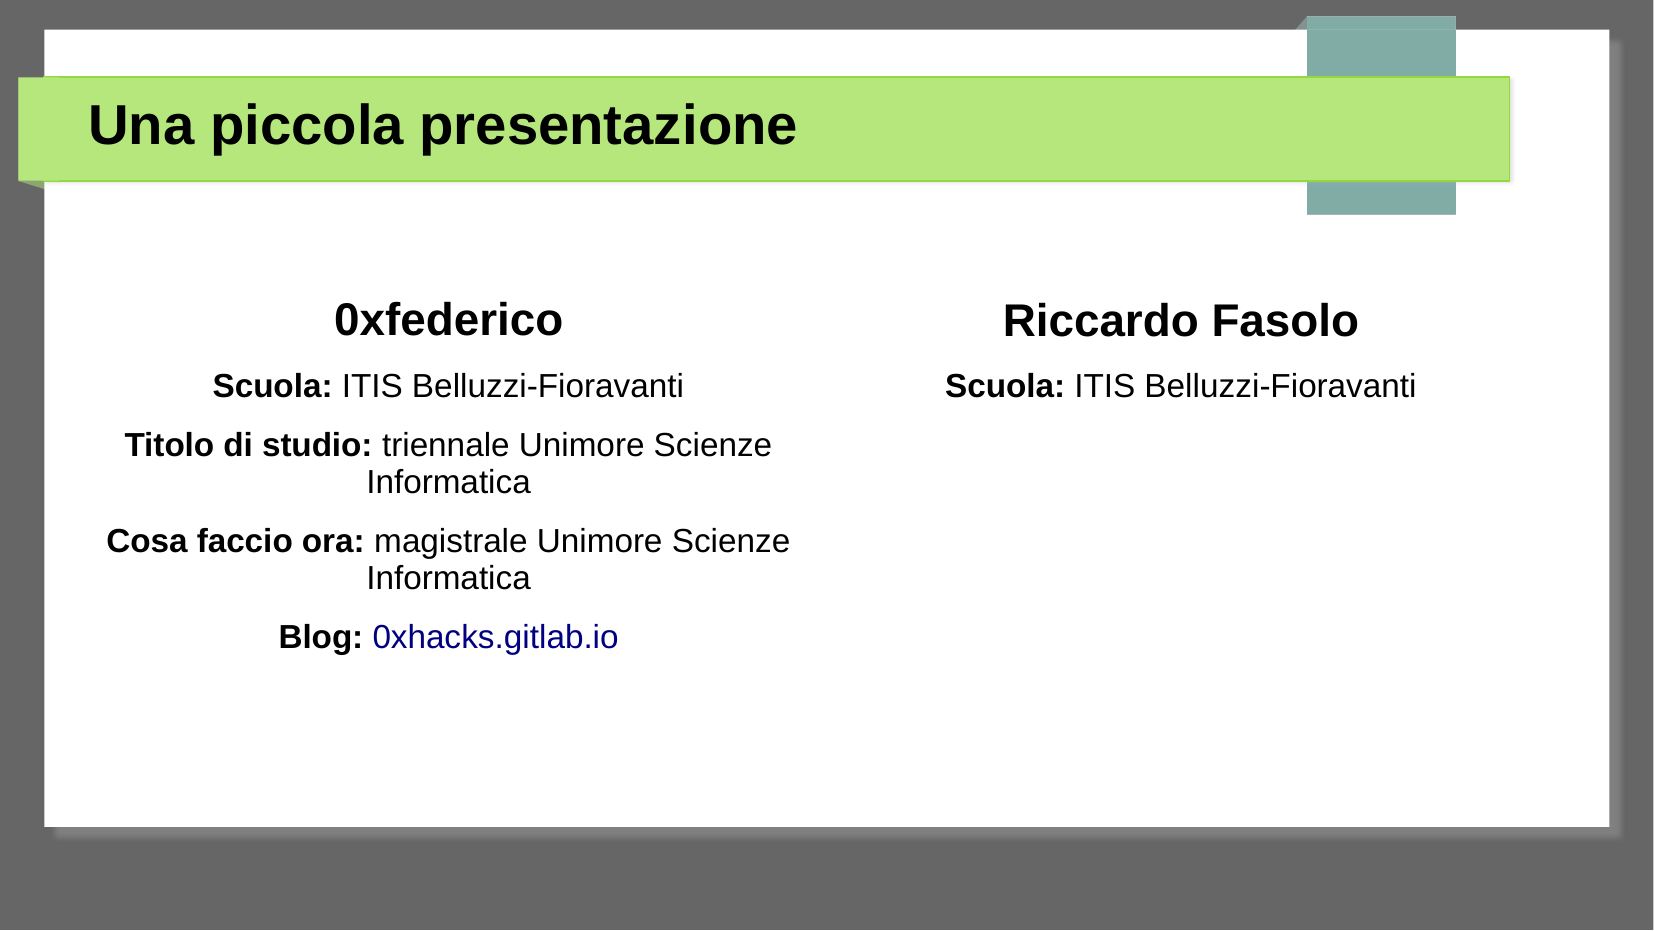

# Una piccola presentazione
0xfederico
Scuola: ITIS Belluzzi-Fioravanti
Titolo di studio: triennale Unimore Scienze Informatica
Cosa faccio ora: magistrale Unimore Scienze Informatica
Blog: 0xhacks.gitlab.io
Riccardo Fasolo
Scuola: ITIS Belluzzi-Fioravanti